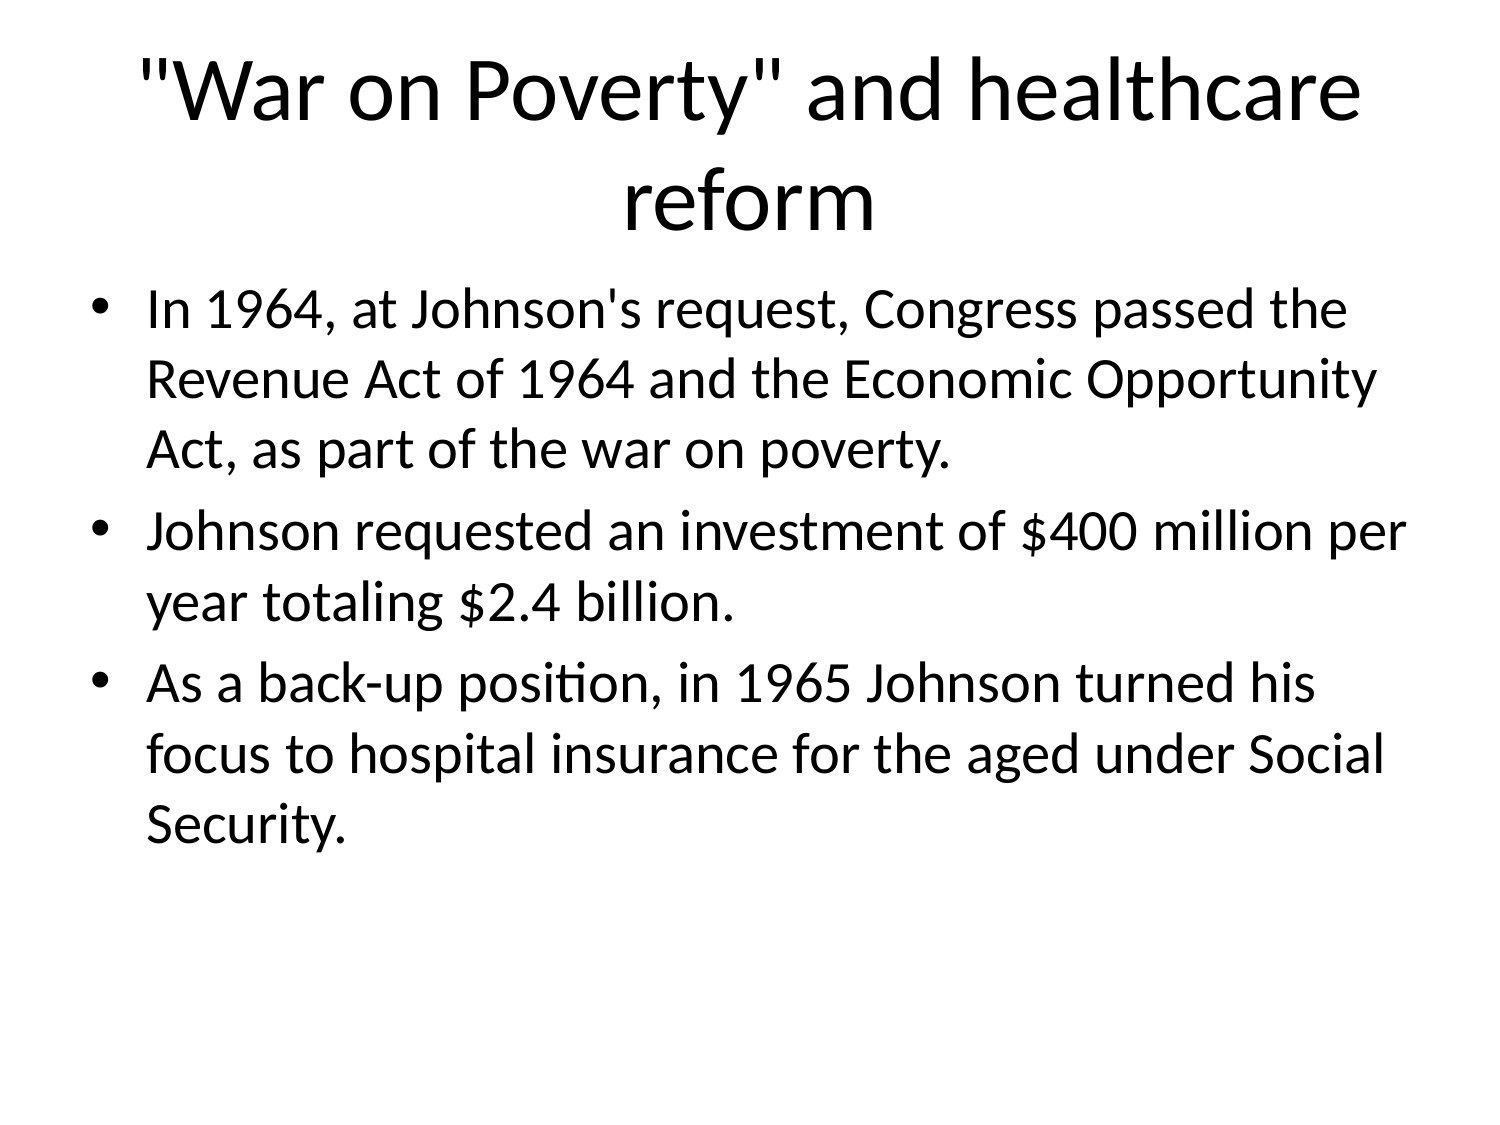

# "War on Poverty" and healthcare reform
In 1964, at Johnson's request, Congress passed the Revenue Act of 1964 and the Economic Opportunity Act, as part of the war on poverty.
Johnson requested an investment of $400 million per year totaling $2.4 billion.
As a back-up position, in 1965 Johnson turned his focus to hospital insurance for the aged under Social Security.